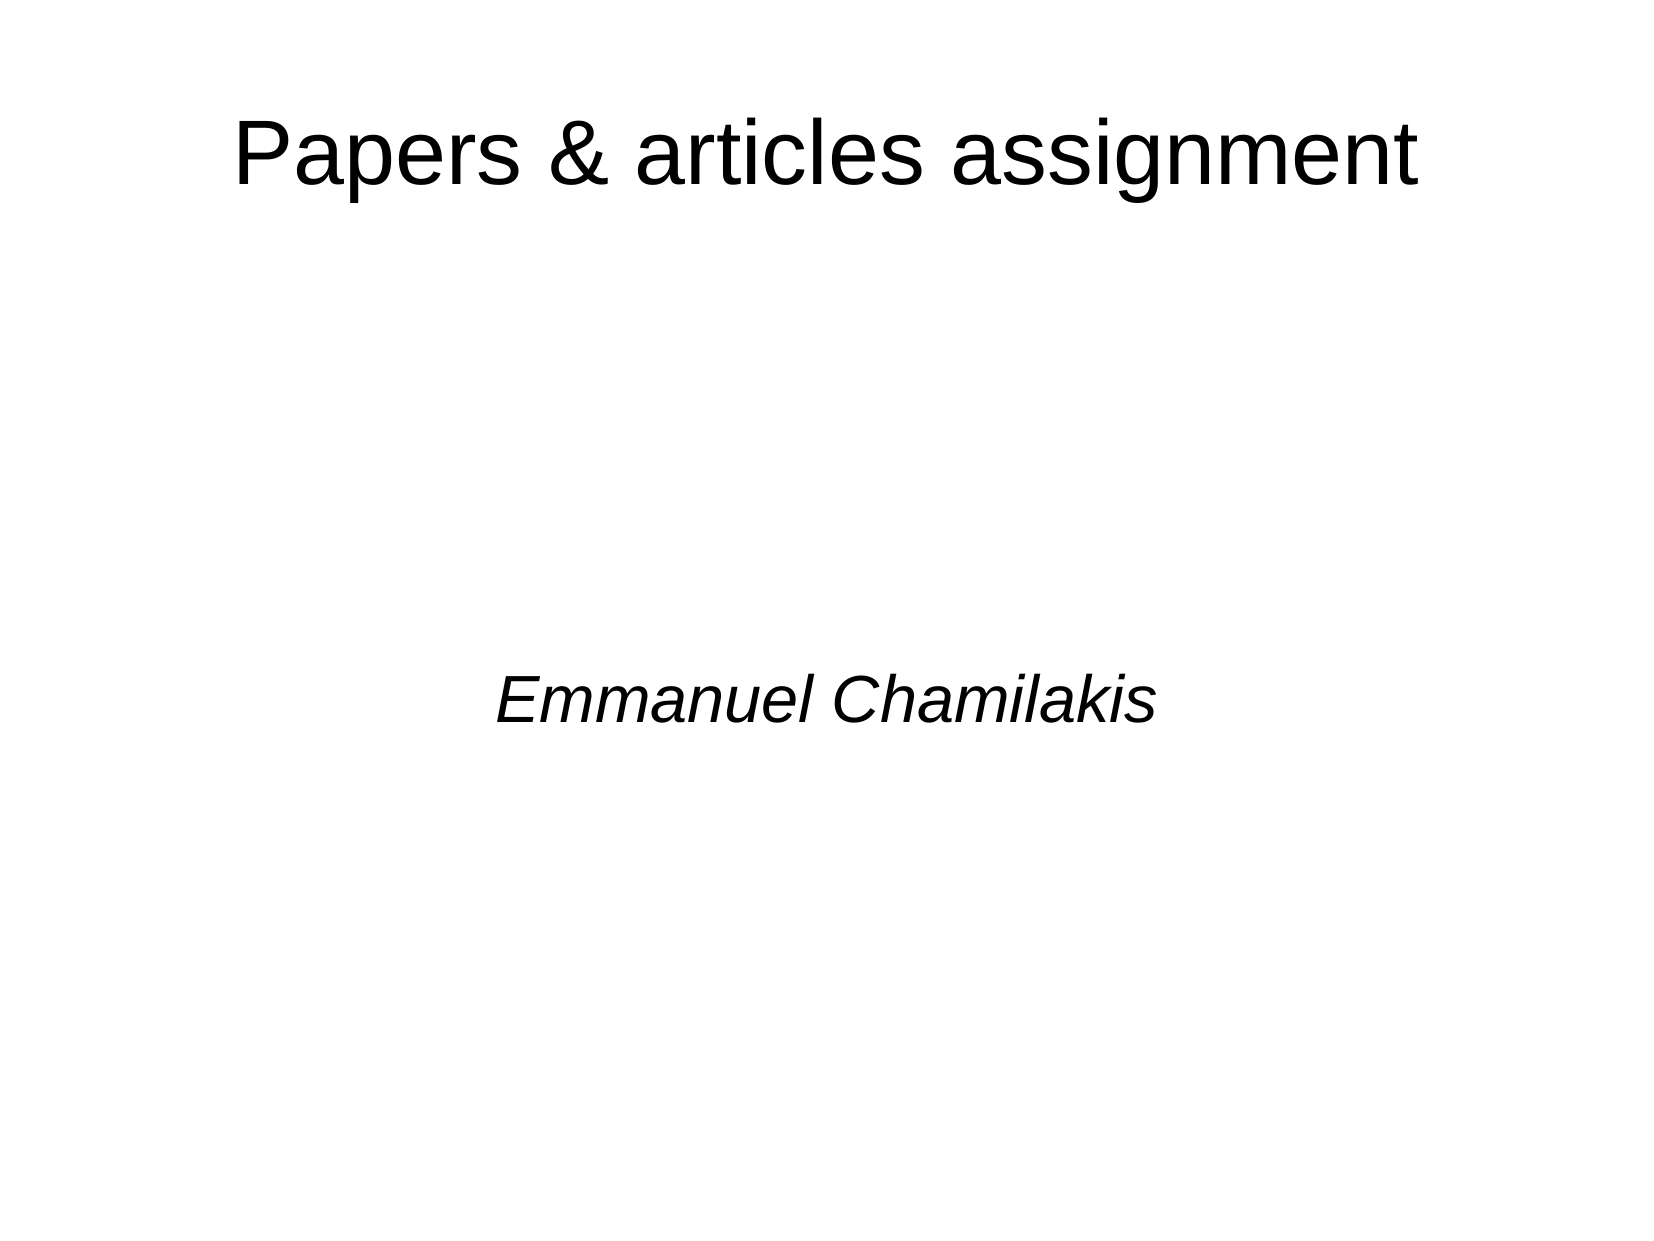

# Papers & articles assignment
Emmanuel Chamilakis